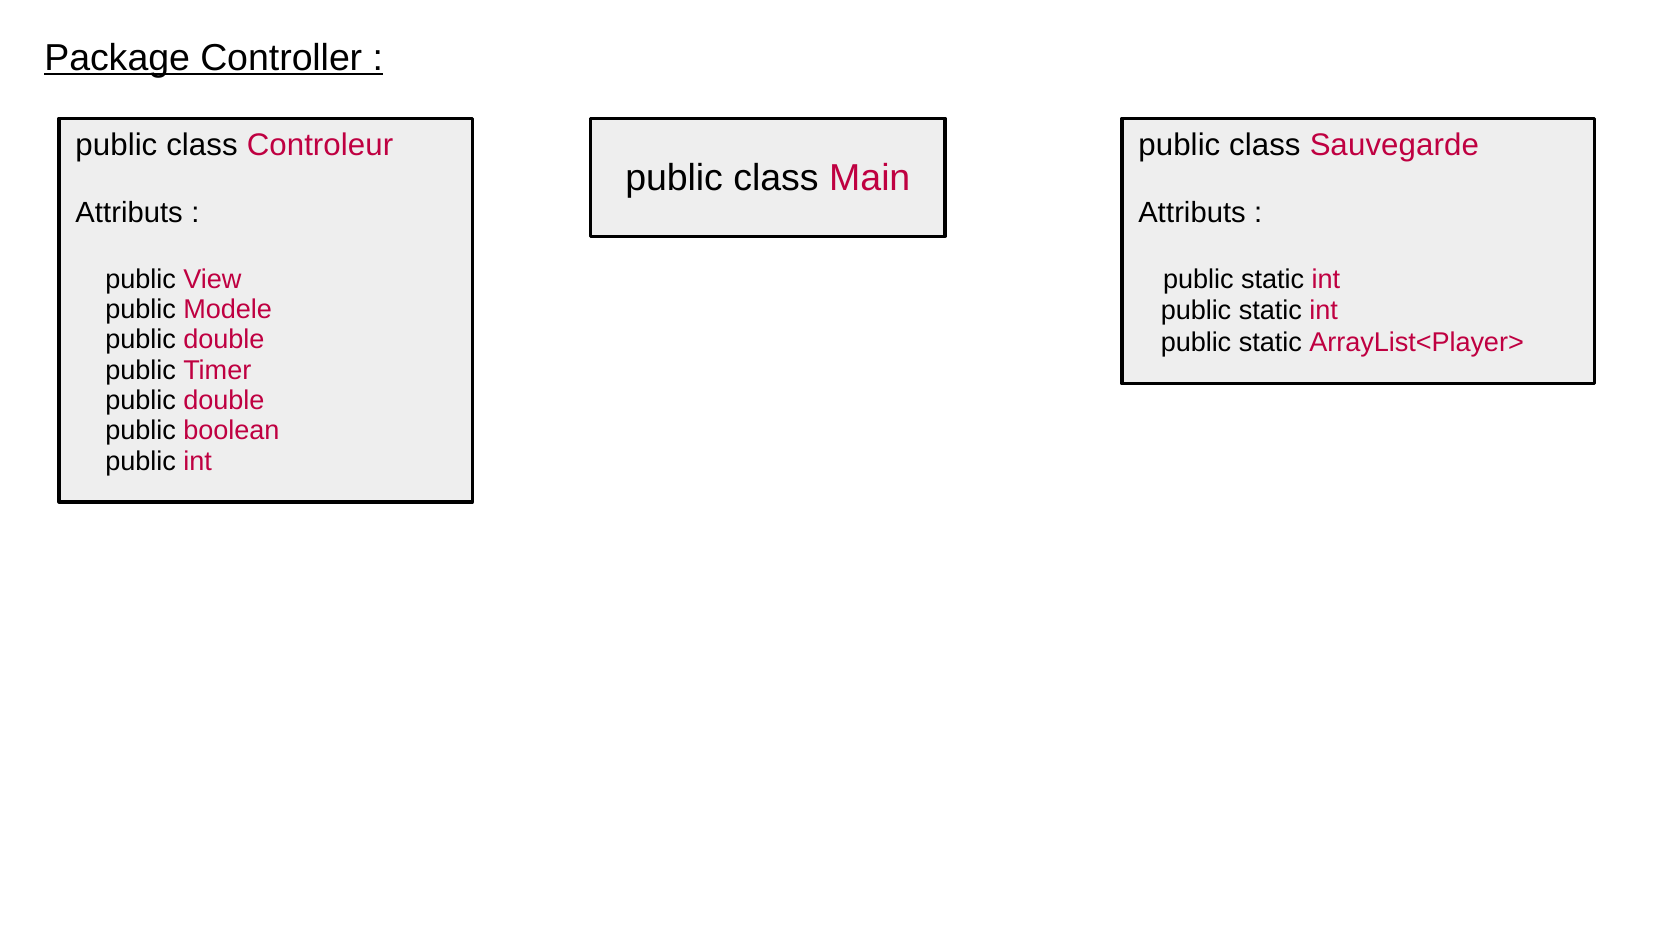

Package Controller :
public class Controleur
Attributs :
 public View
 public Modele
 public double
 public Timer
 public double
 public boolean
 public int
public class Main
public class Sauvegarde
Attributs :
 public static int
 public static int
 public static ArrayList<Player>